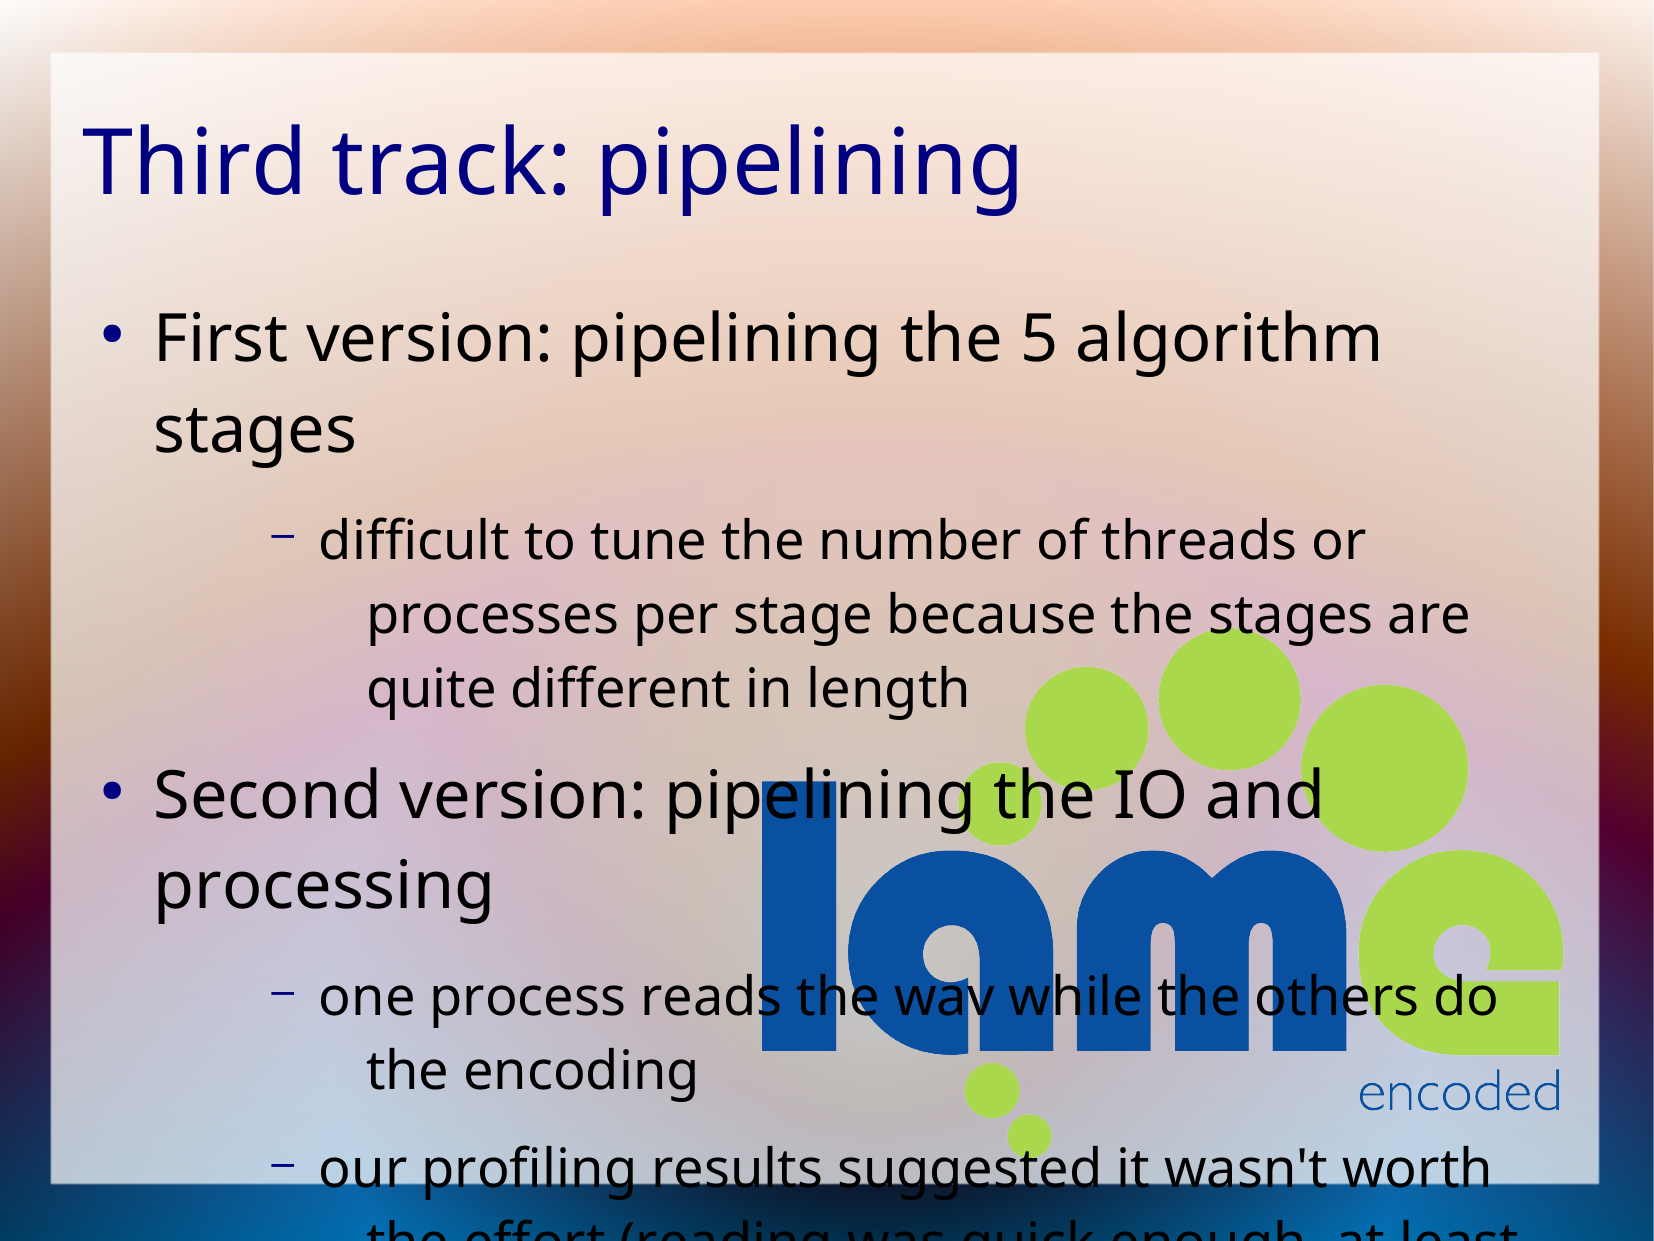

# Third track: pipelining
First version: pipelining the 5 algorithm stages
difficult to tune the number of threads or processes per stage because the stages are quite different in length
Second version: pipelining the IO and processing
one process reads the wav while the others do the encoding
our profiling results suggested it wasn't worth the effort (reading was quick enough, at least for the buffer size that we used)